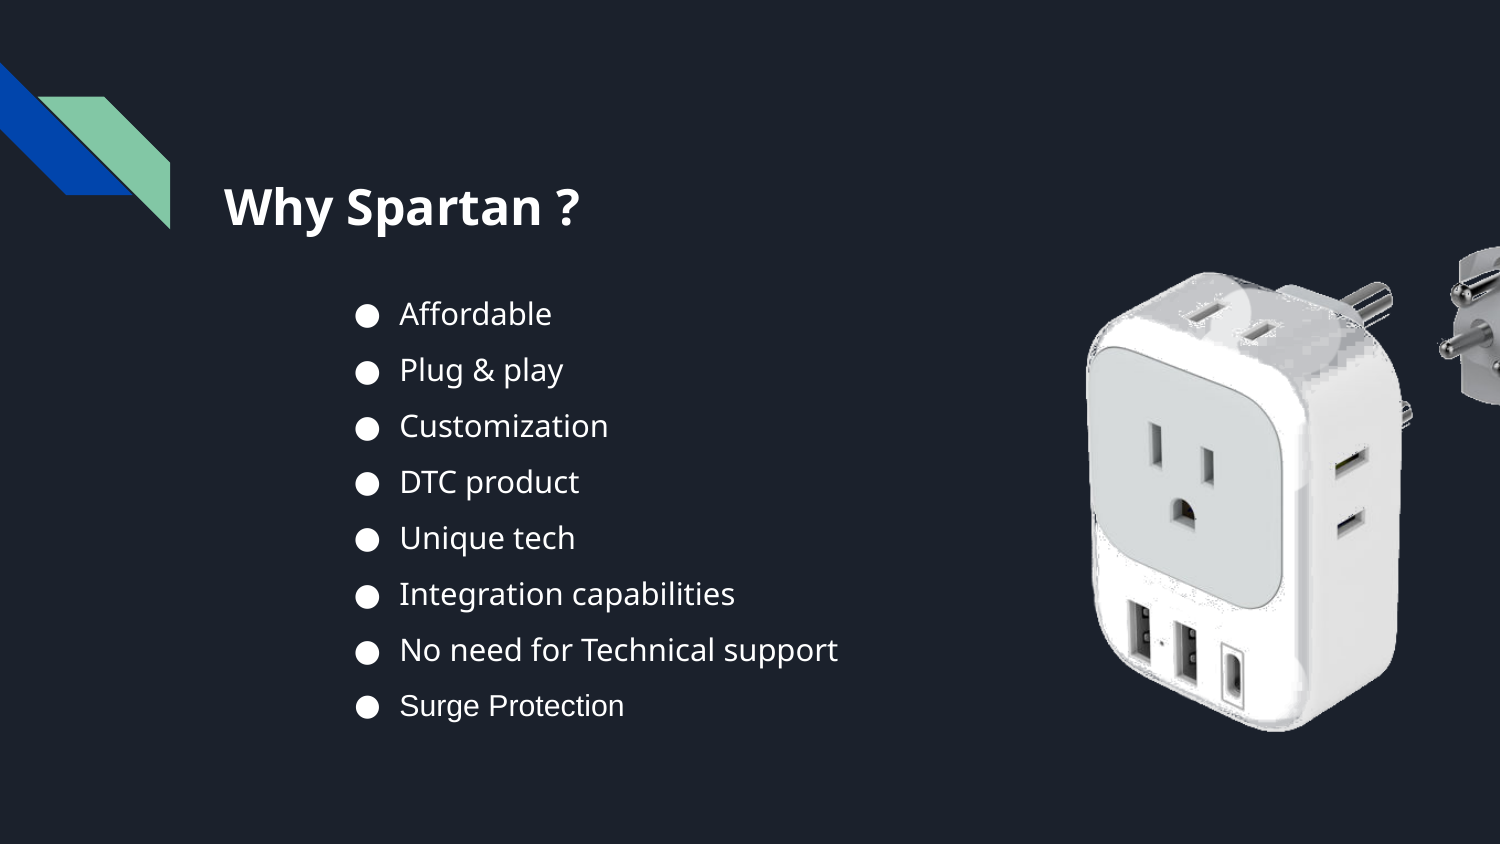

# Why Spartan ?
Affordable
Plug & play
Customization
DTC product
Unique tech
Integration capabilities
No need for Technical support
Surge Protection